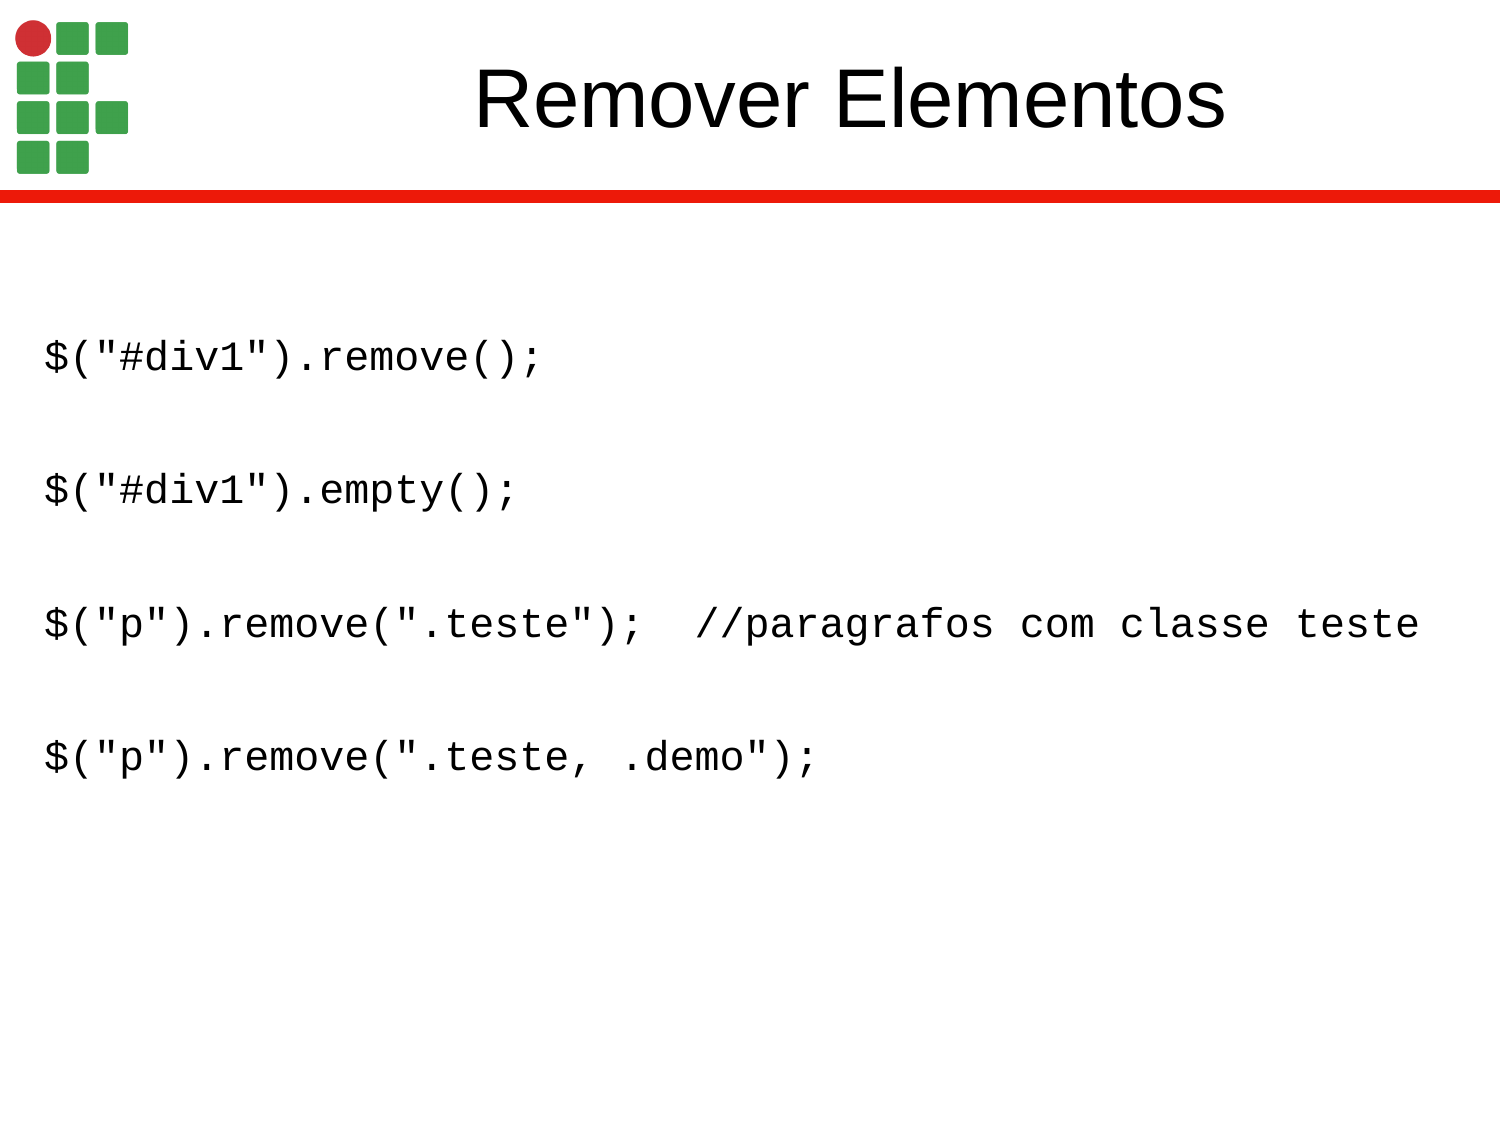

# Remover Elementos
$("#div1").remove();
$("#div1").empty();
$("p").remove(".teste"); //paragrafos com classe teste
$("p").remove(".teste, .demo");